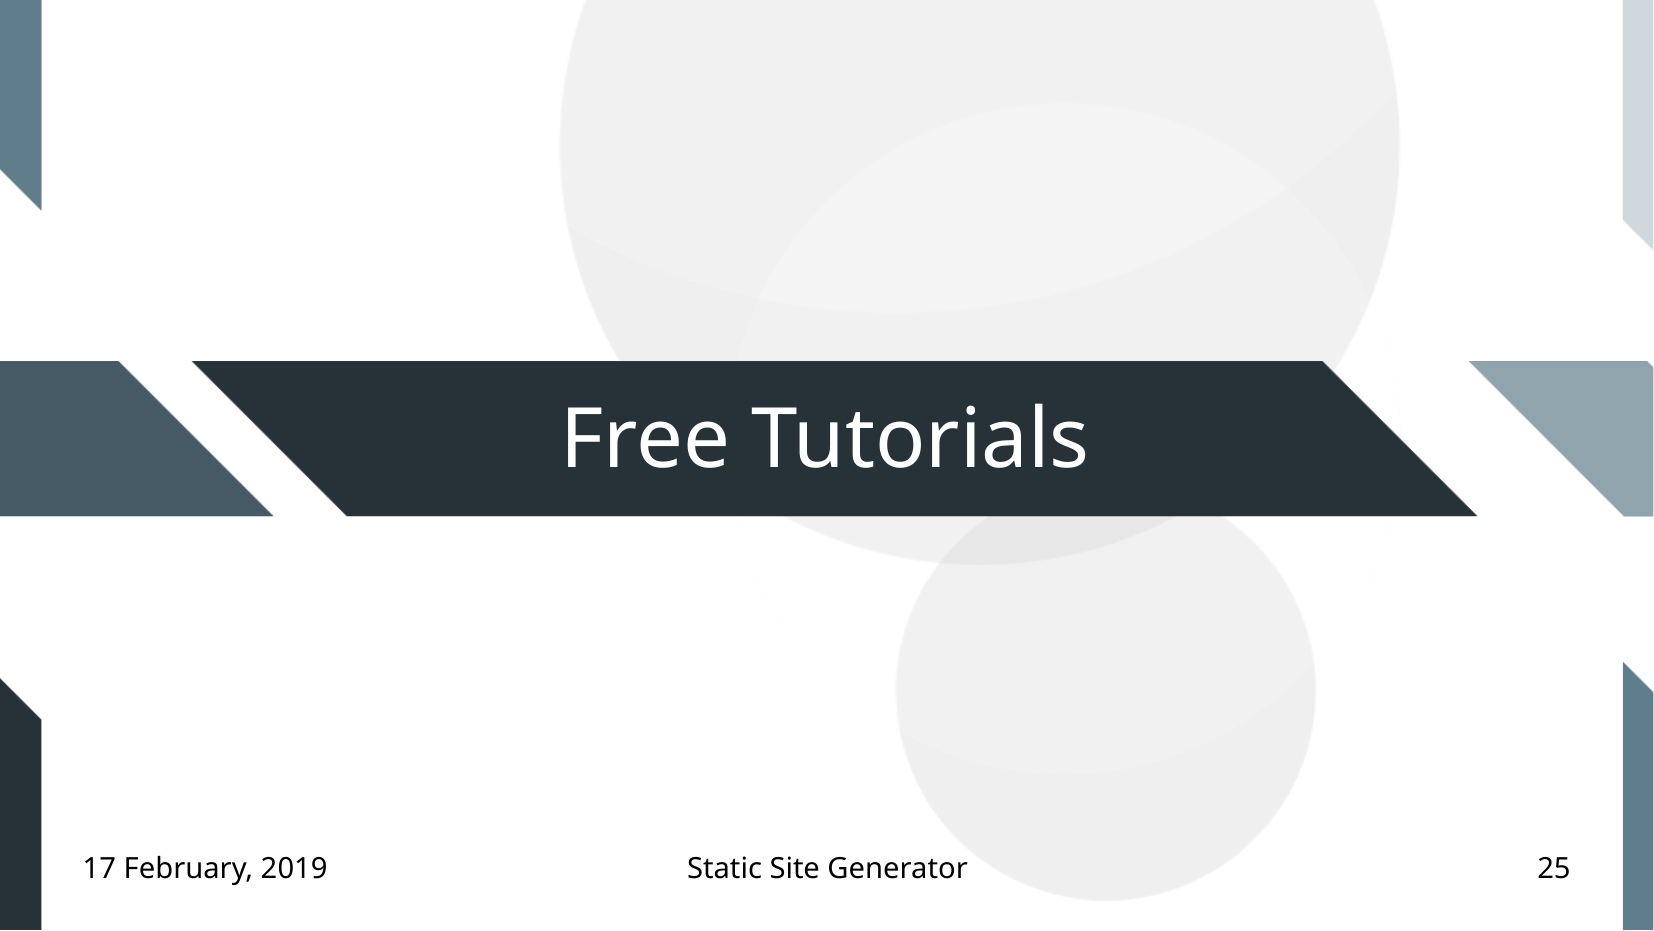

# Free Tutorials
17 February, 2019
Static Site Generator
25